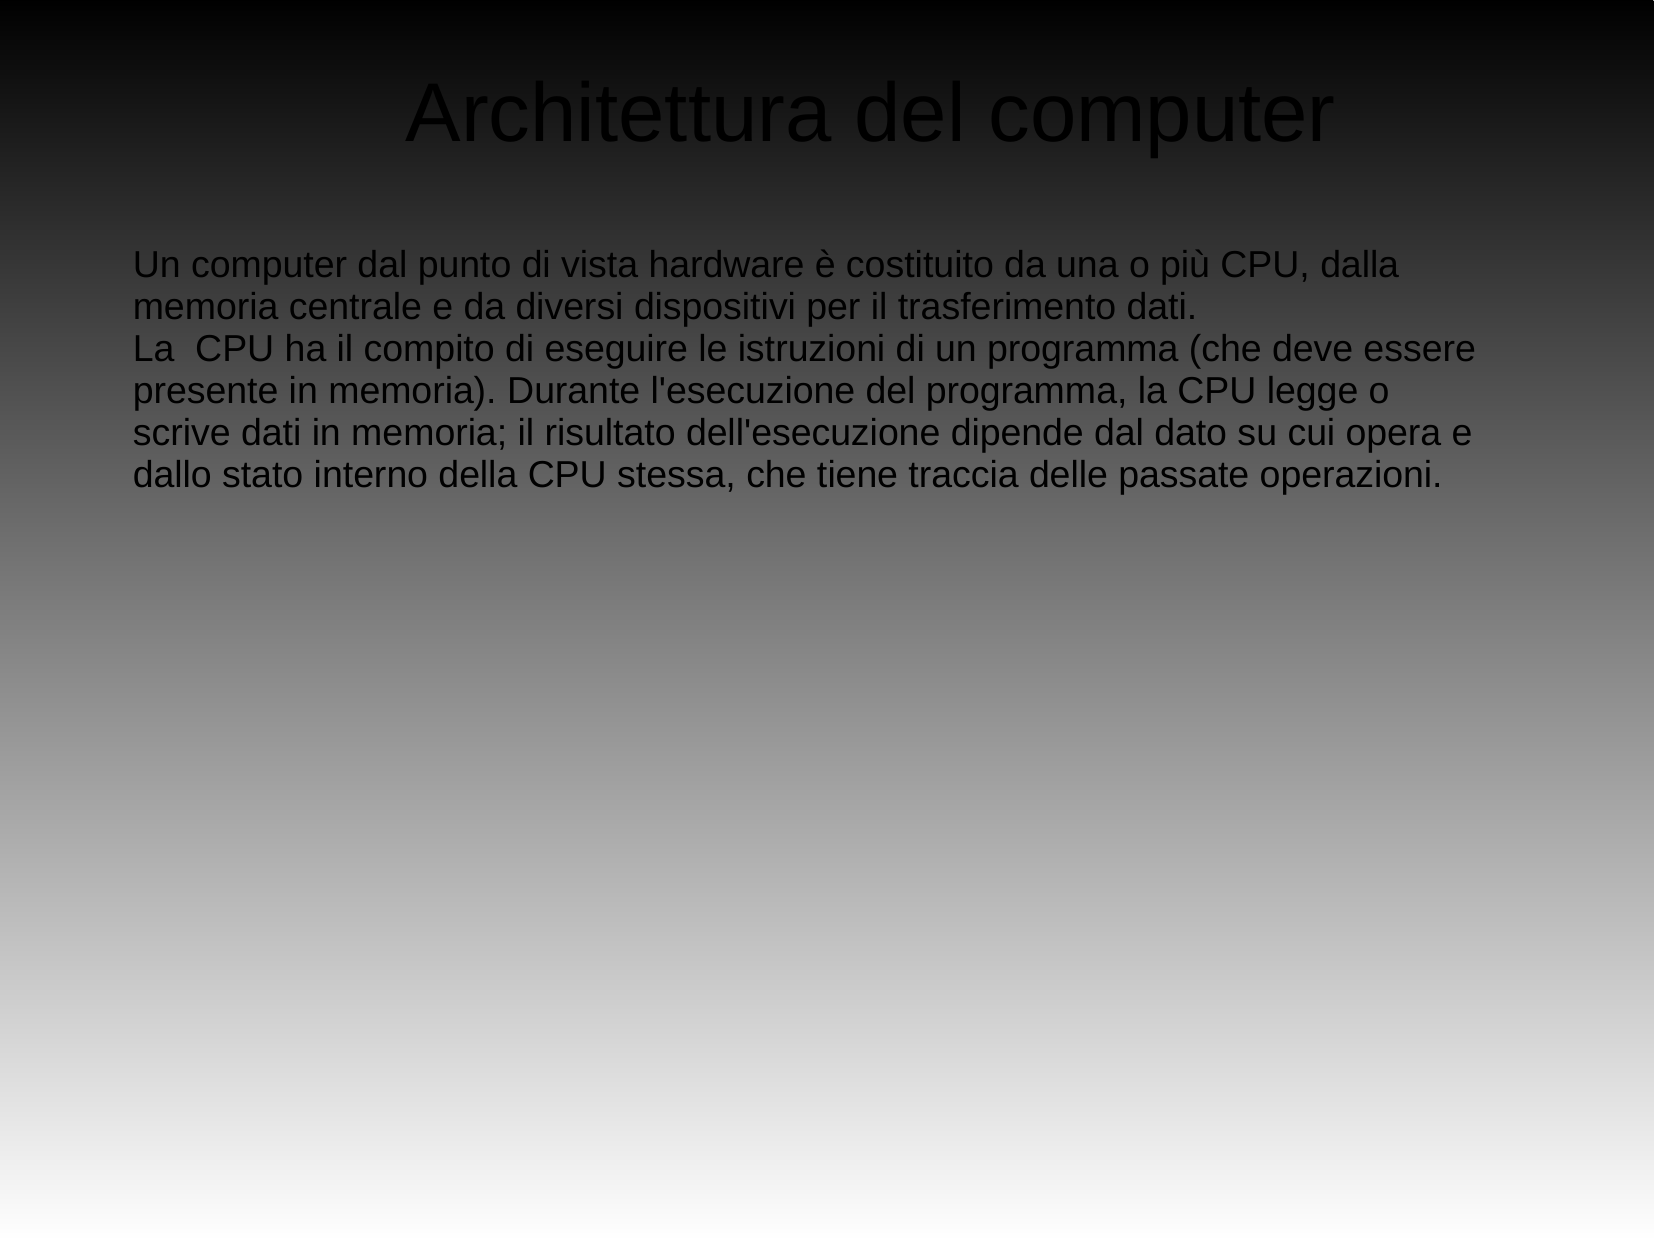

Architettura del computer
Un computer dal punto di vista hardware è costituito da una o più CPU, dalla memoria centrale e da diversi dispositivi per il trasferimento dati.
La CPU ha il compito di eseguire le istruzioni di un programma (che deve essere presente in memoria). Durante l'esecuzione del programma, la CPU legge o scrive dati in memoria; il risultato dell'esecuzione dipende dal dato su cui opera e dallo stato interno della CPU stessa, che tiene traccia delle passate operazioni.